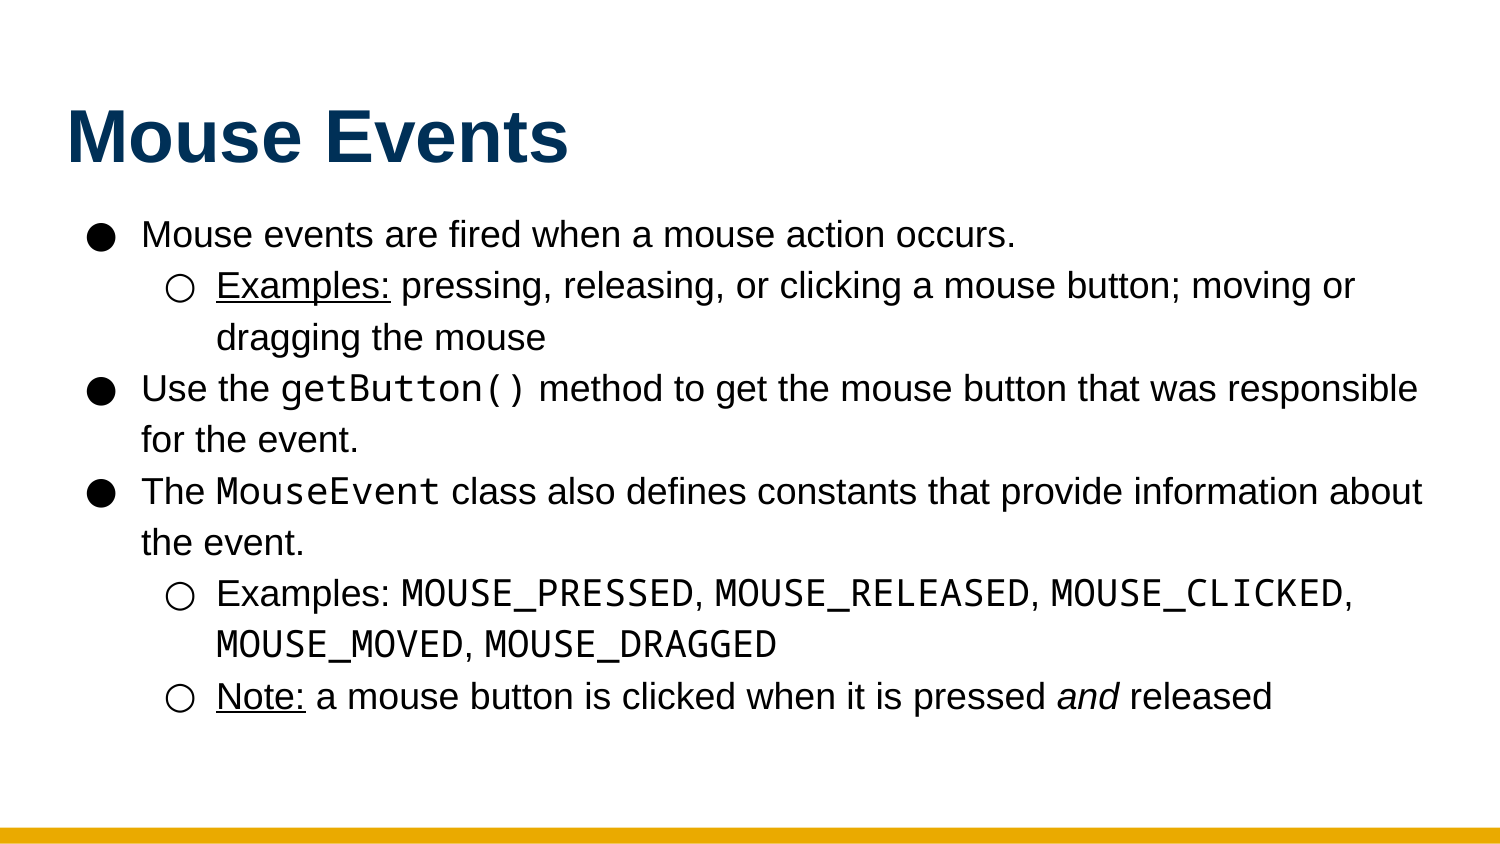

Mouse Events
Mouse events are fired when a mouse action occurs.
Examples: pressing, releasing, or clicking a mouse button; moving or dragging the mouse
Use the getButton() method to get the mouse button that was responsible for the event.
The MouseEvent class also defines constants that provide information about the event.
Examples: MOUSE_PRESSED, MOUSE_RELEASED, MOUSE_CLICKED, MOUSE_MOVED, MOUSE_DRAGGED
Note: a mouse button is clicked when it is pressed and released